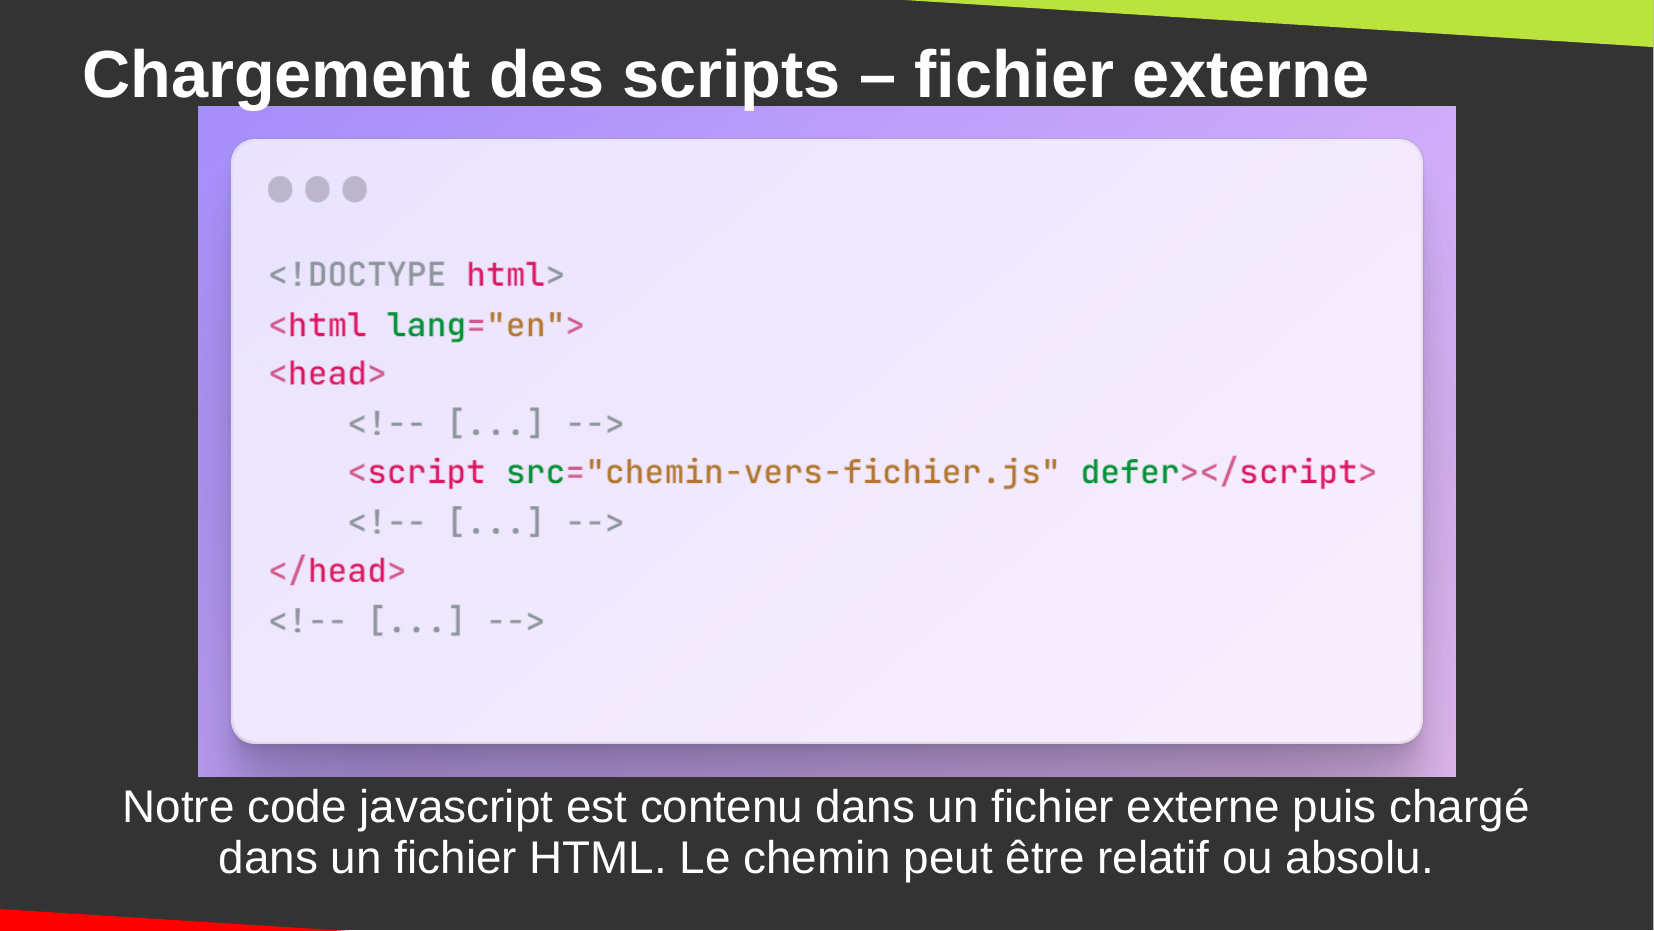

# Chargement des scripts – fichier externe
Notre code javascript est contenu dans un fichier externe puis chargé dans un fichier HTML. Le chemin peut être relatif ou absolu.